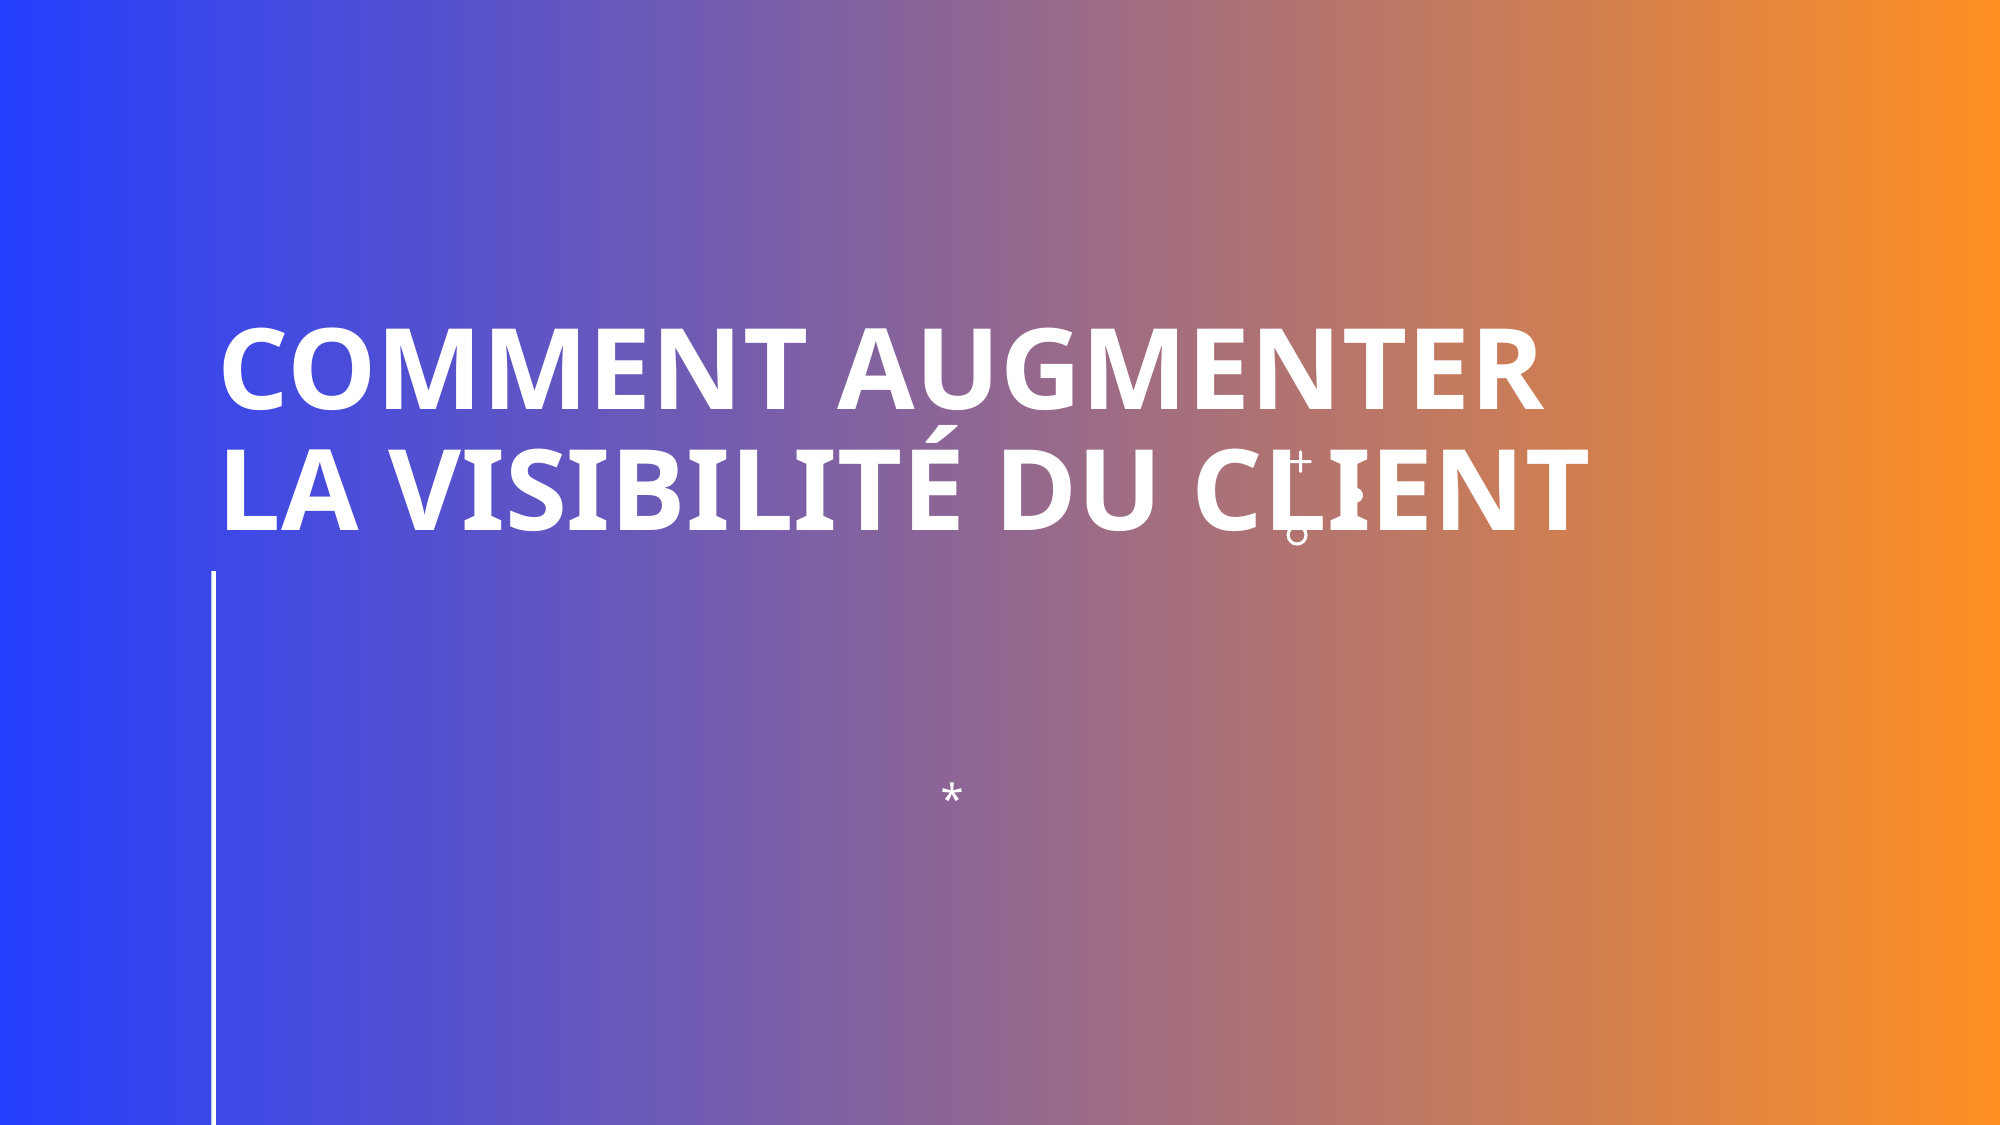

# Comment augmenter la visibilité du client
*